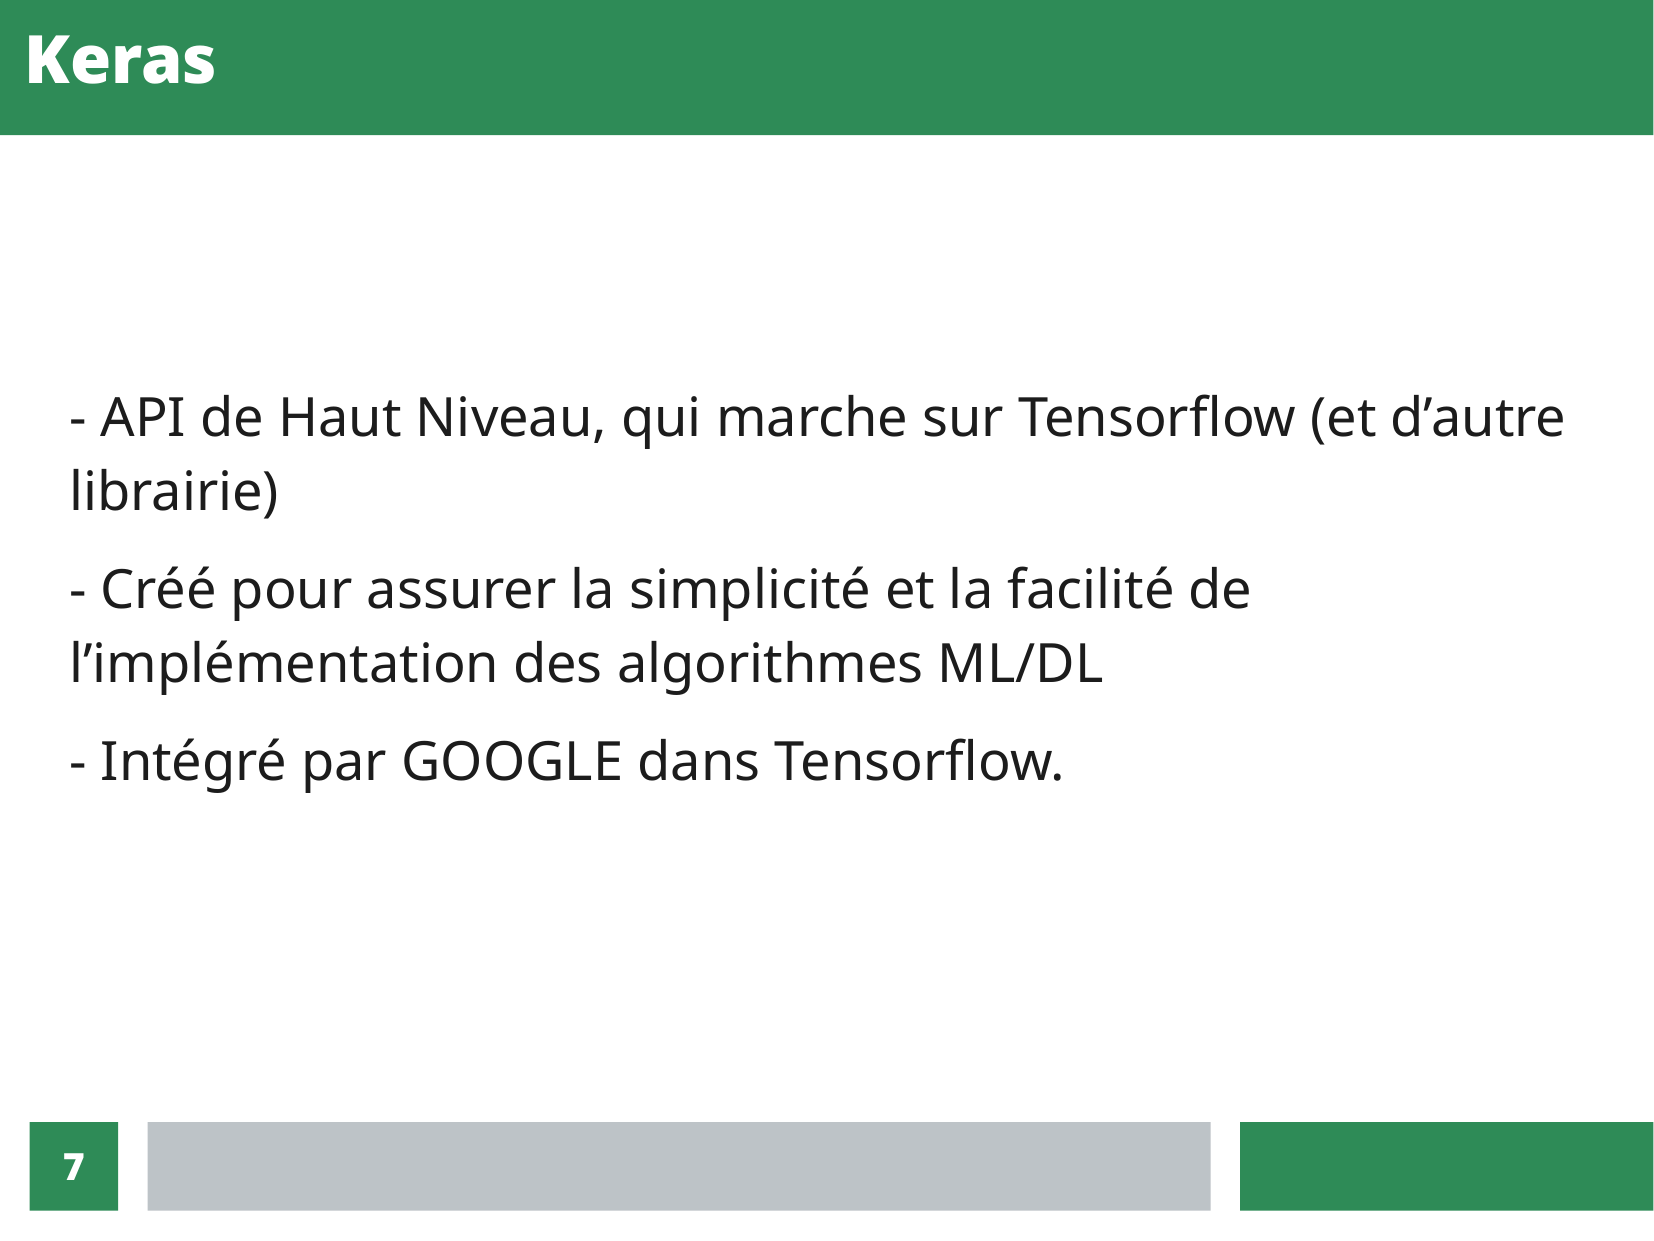

# Keras
- API de Haut Niveau, qui marche sur Tensorflow (et d’autre librairie)
- Créé pour assurer la simplicité et la facilité de l’implémentation des algorithmes ML/DL
- Intégré par GOOGLE dans Tensorflow.
7